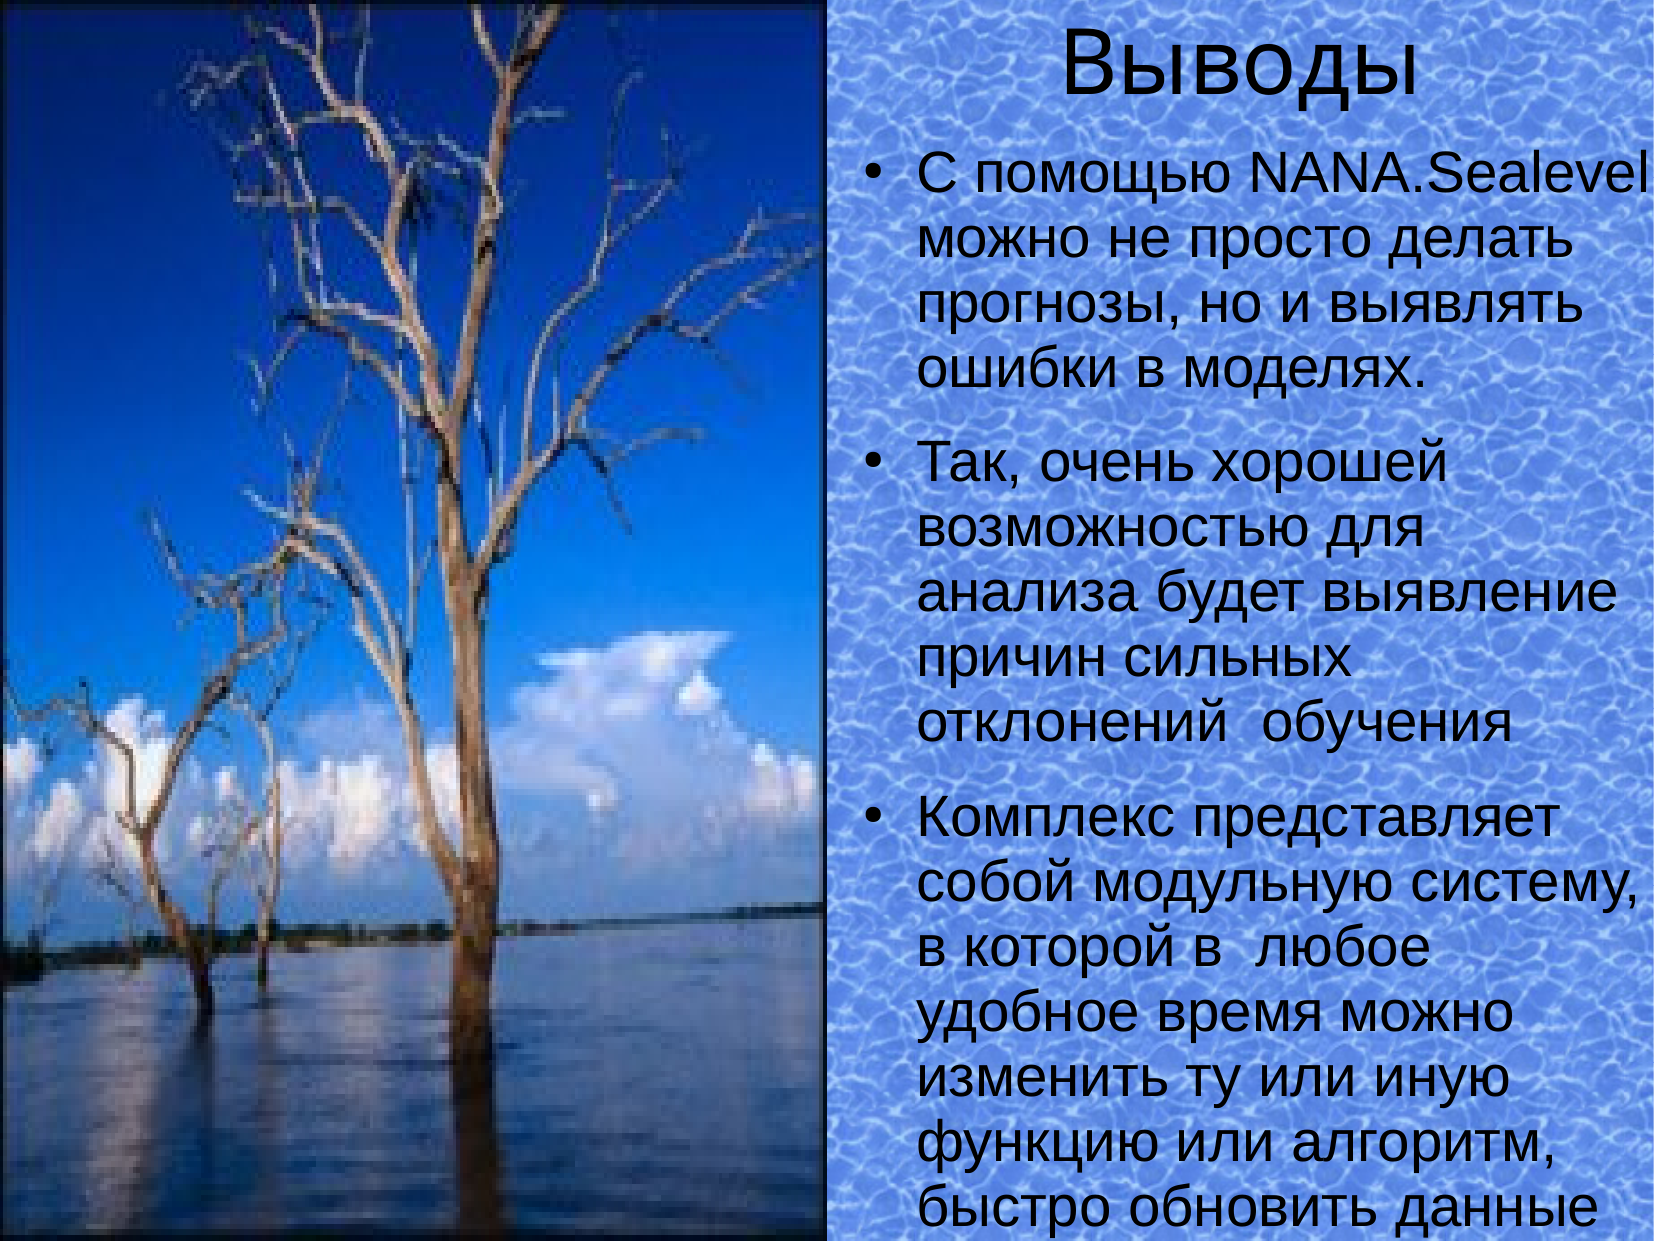

# Выводы
С помощью NANA.Sealevel можно не просто делать прогнозы, но и выявлять ошибки в моделях.
Так, очень хорошей возможностью для анализа будет выявление причин сильных отклонений обучения
Комплекс представляет собой модульную систему, в которой в любое удобное время можно изменить ту или иную функцию или алгоритм, быстро обновить данные